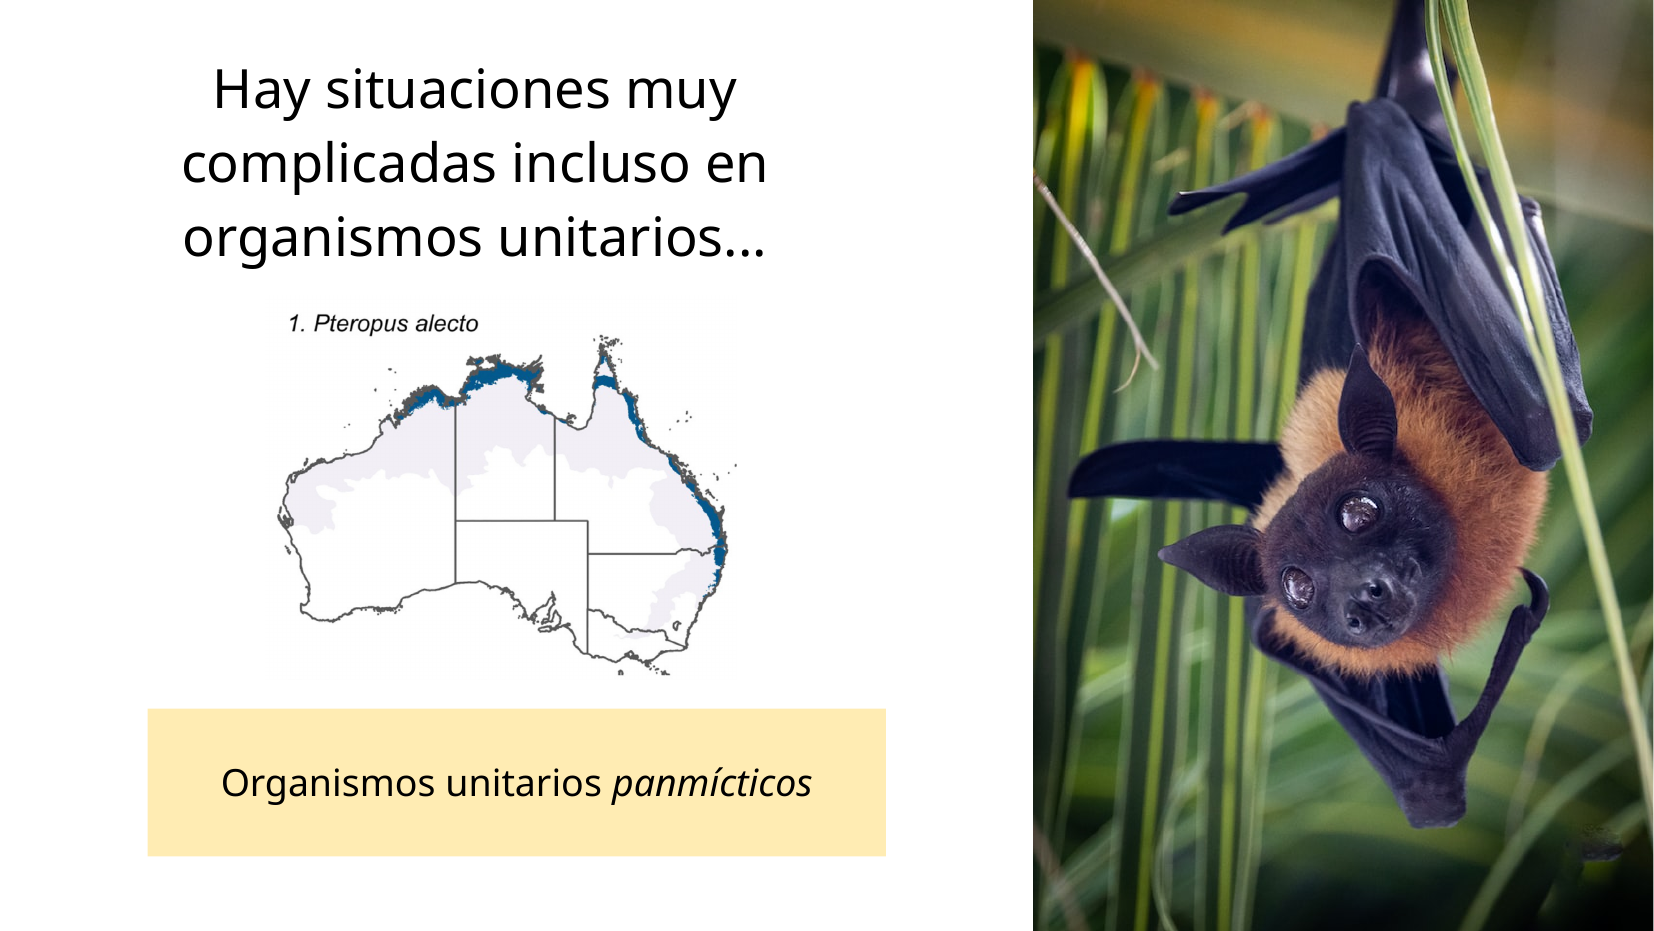

# Hay situaciones muy complicadas incluso en organismos unitarios...
Organismos unitarios panmícticos